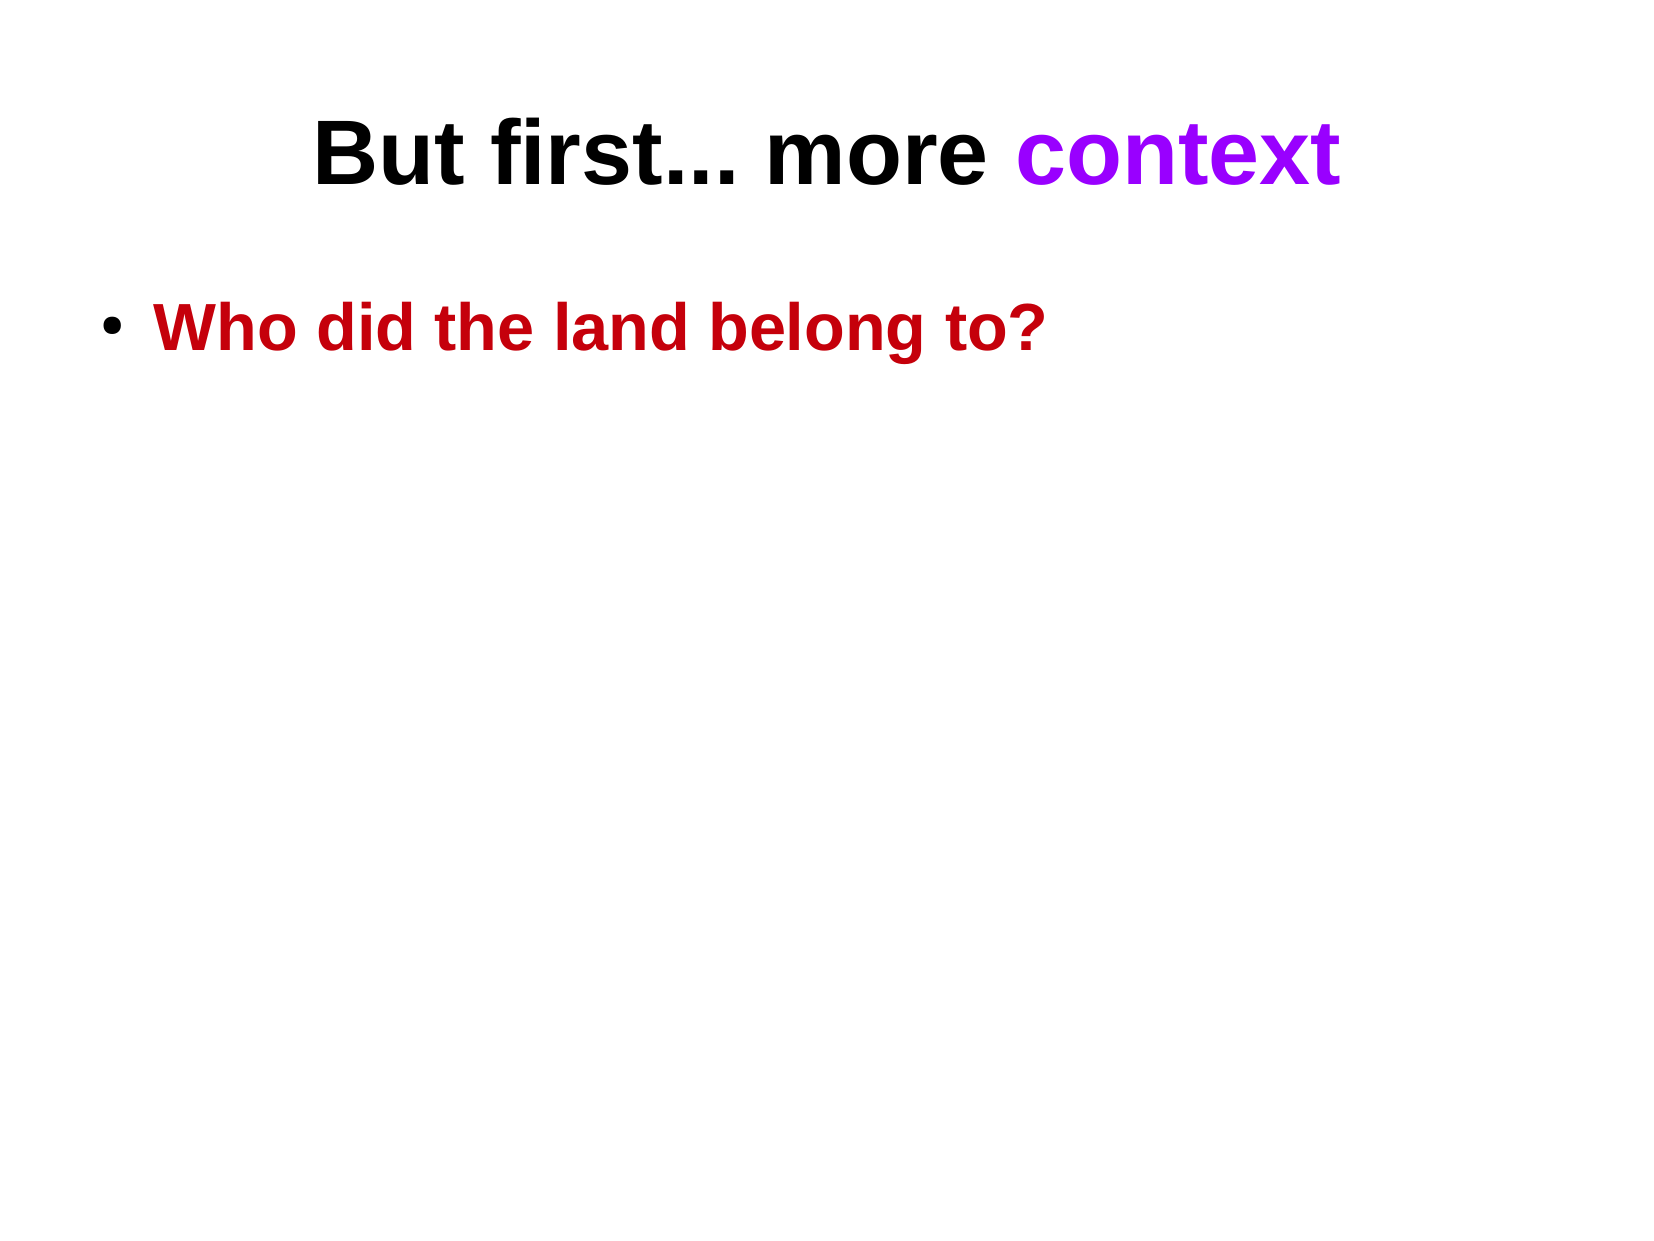

# But first... more context
Who did the land belong to?